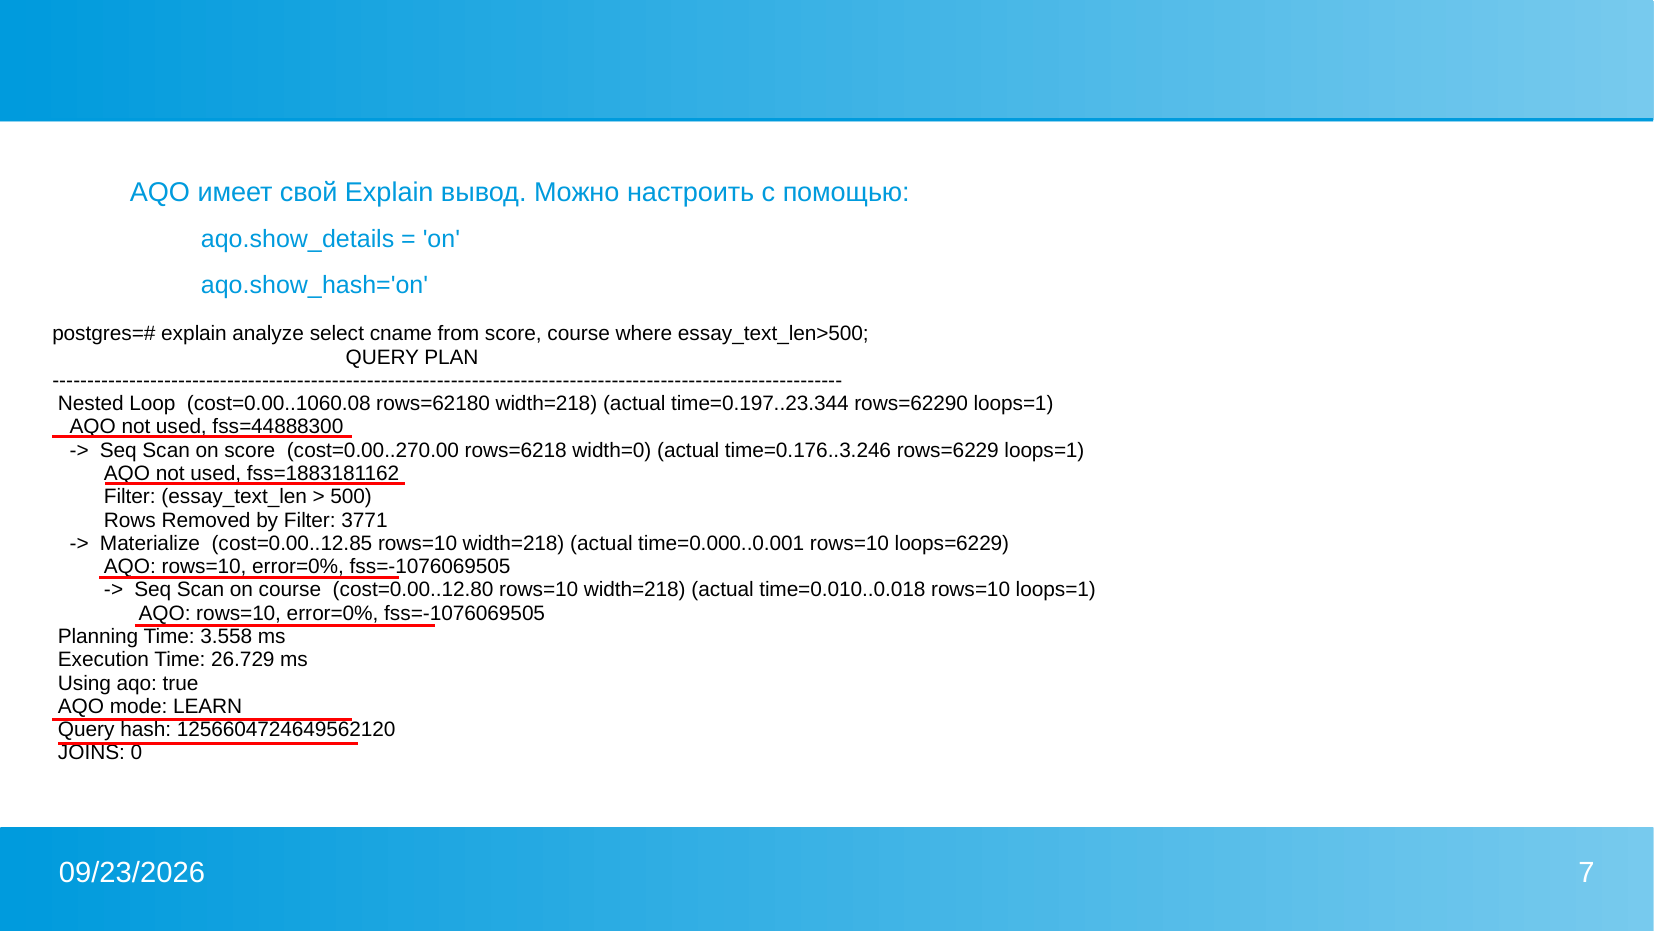

#
AQO имеет свой Explain вывод. Можно настроить с помощью:
aqo.show_details = 'on'
aqo.show_hash='on'
postgres=# explain analyze select cname from score, course where essay_text_len>500;
 QUERY PLAN
-----------------------------------------------------------------------------------------------------------------
 Nested Loop (cost=0.00..1060.08 rows=62180 width=218) (actual time=0.197..23.344 rows=62290 loops=1)
 AQO not used, fss=44888300
 -> Seq Scan on score (cost=0.00..270.00 rows=6218 width=0) (actual time=0.176..3.246 rows=6229 loops=1)
 AQO not used, fss=1883181162
 Filter: (essay_text_len > 500)
 Rows Removed by Filter: 3771
 -> Materialize (cost=0.00..12.85 rows=10 width=218) (actual time=0.000..0.001 rows=10 loops=6229)
 AQO: rows=10, error=0%, fss=-1076069505
 -> Seq Scan on course (cost=0.00..12.80 rows=10 width=218) (actual time=0.010..0.018 rows=10 loops=1)
 AQO: rows=10, error=0%, fss=-1076069505
 Planning Time: 3.558 ms
 Execution Time: 26.729 ms
 Using aqo: true
 AQO mode: LEARN
 Query hash: 1256604724649562120
 JOINS: 0
7